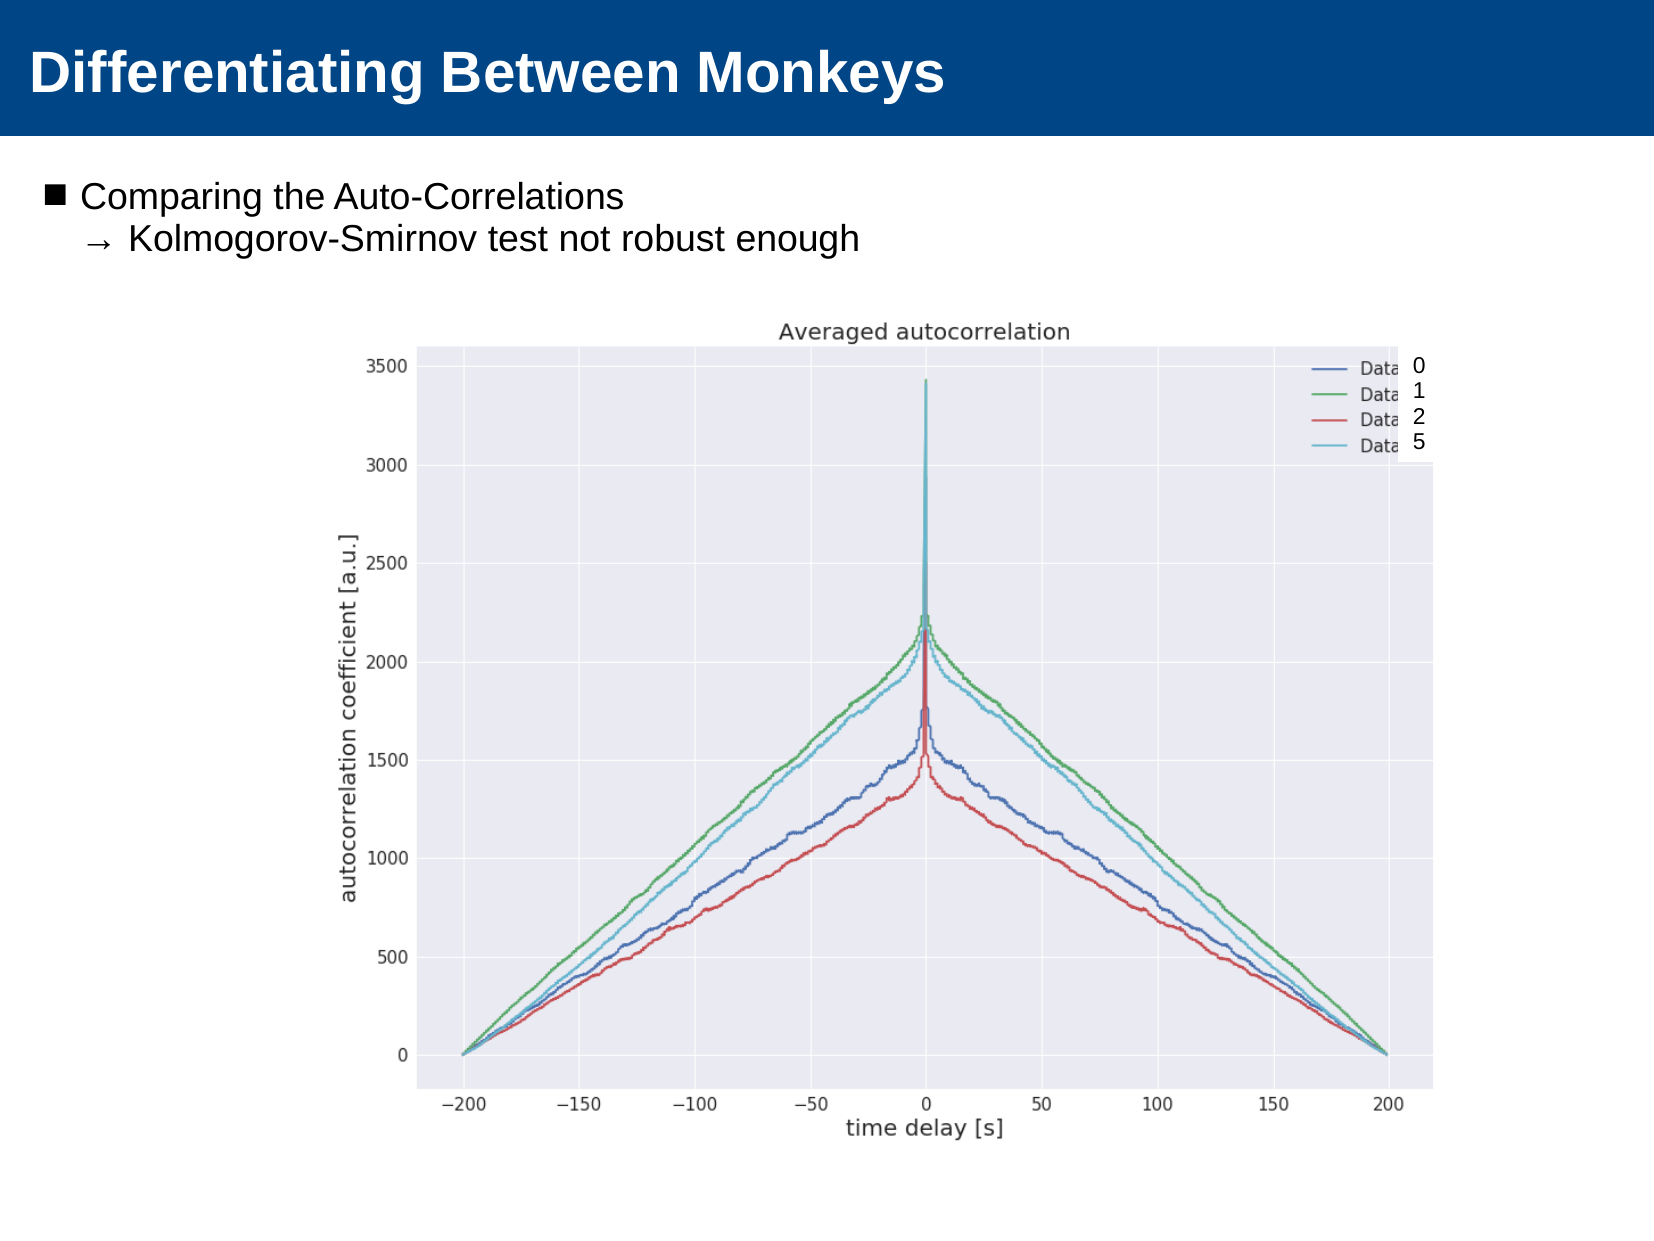

Differentiating Between Monkeys
Comparing the Auto-Correlations
→ Kolmogorov-Smirnov test not robust enough
0
1
2
5